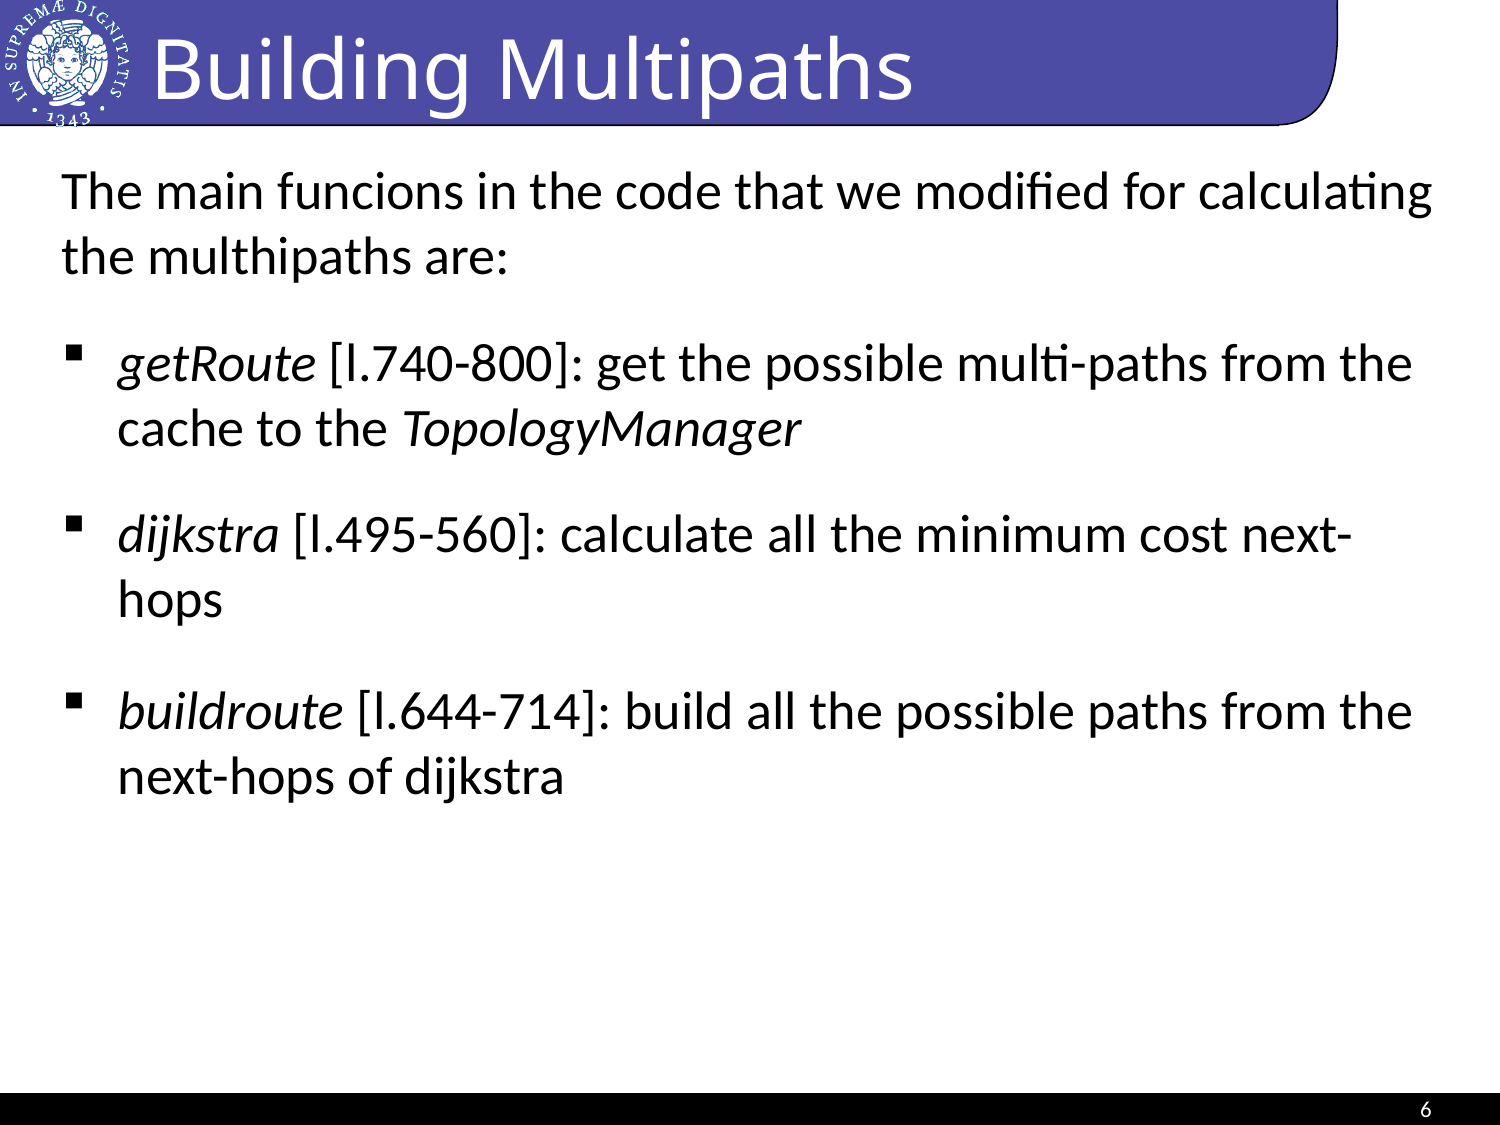

Building Multipaths
The main funcions in the code that we modified for calculating the multhipaths are:
getRoute [l.740-800]: get the possible multi-paths from the cache to the TopologyManager
dijkstra [l.495-560]: calculate all the minimum cost next-hops
buildroute [l.644-714]: build all the possible paths from the next-hops of dijkstra